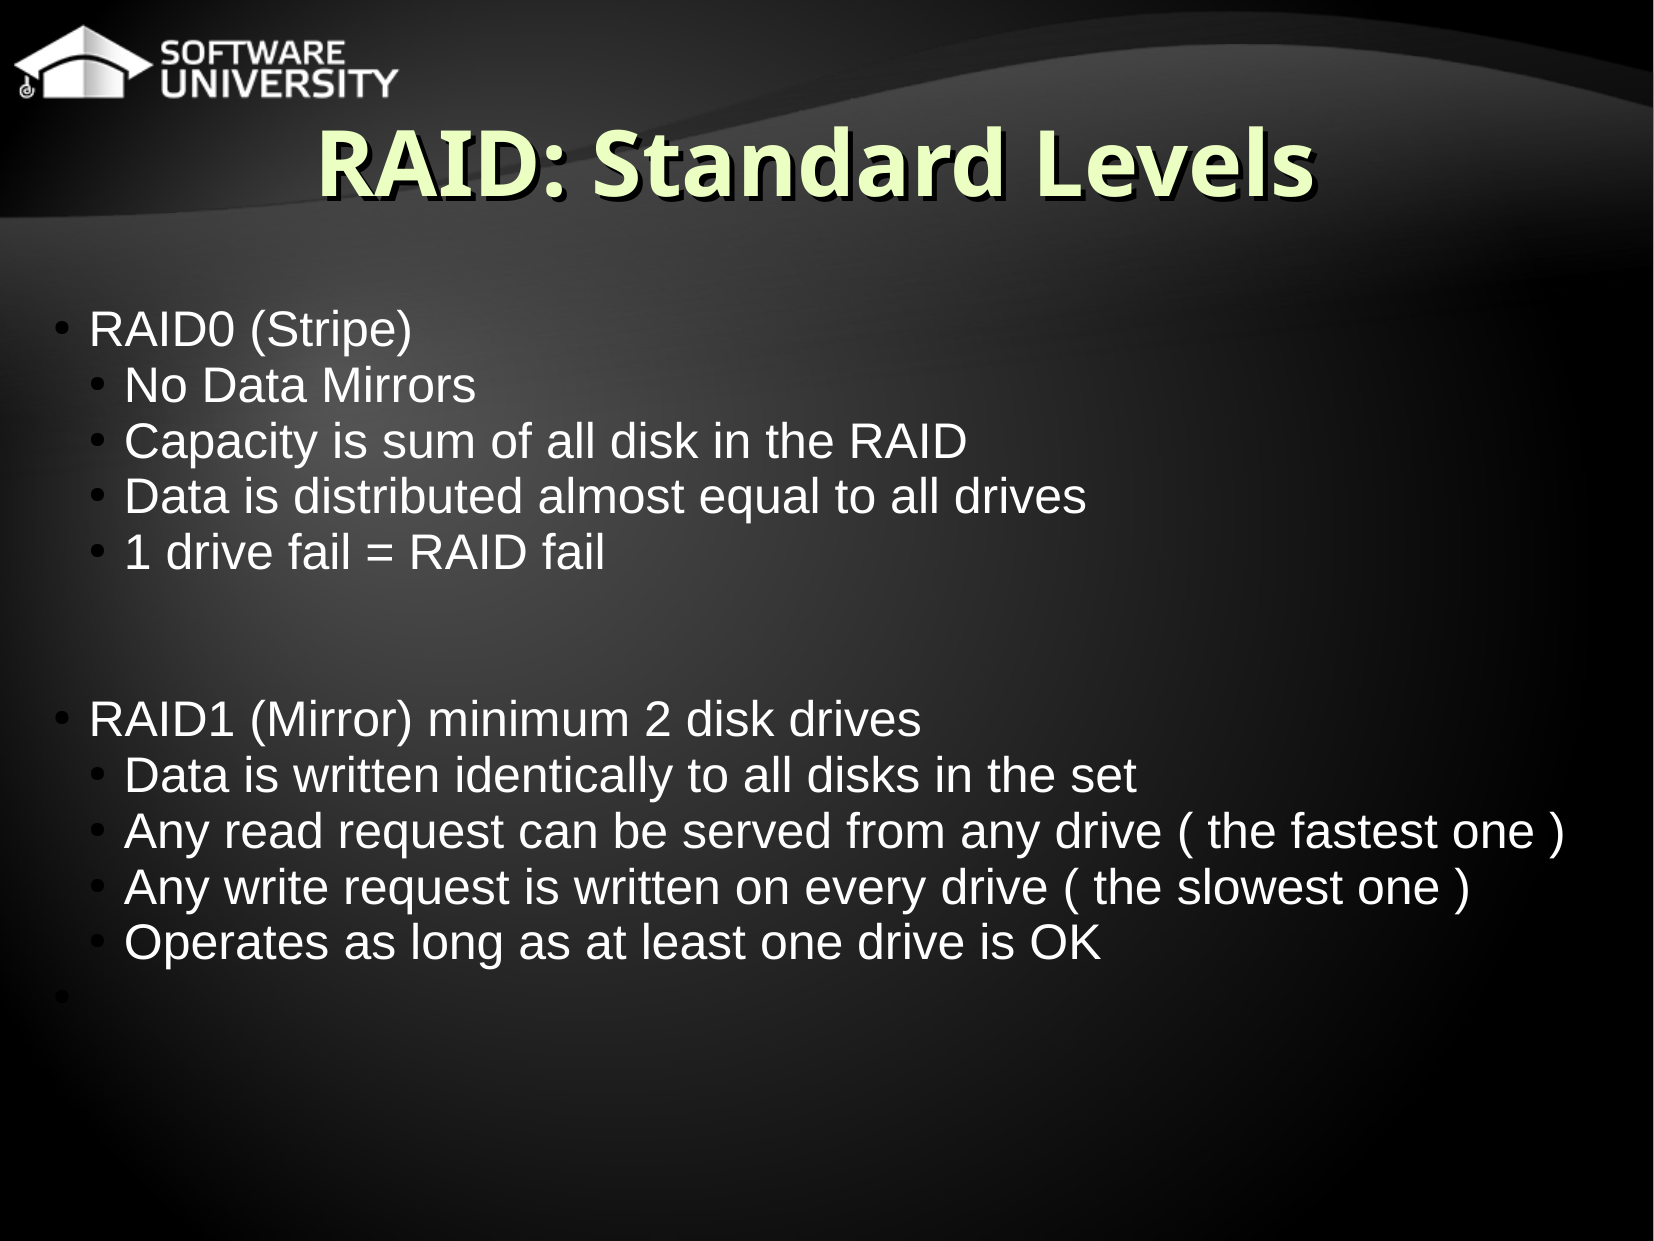

# RAID: Standard Levels
RAID0 (Stripe)
No Data Mirrors
Capacity is sum of all disk in the RAID
Data is distributed almost equal to all drives
1 drive fail = RAID fail
RAID1 (Mirror) minimum 2 disk drives
Data is written identically to all disks in the set
Any read request can be served from any drive ( the fastest one )
Any write request is written on every drive ( the slowest one )
Operates as long as at least one drive is OK